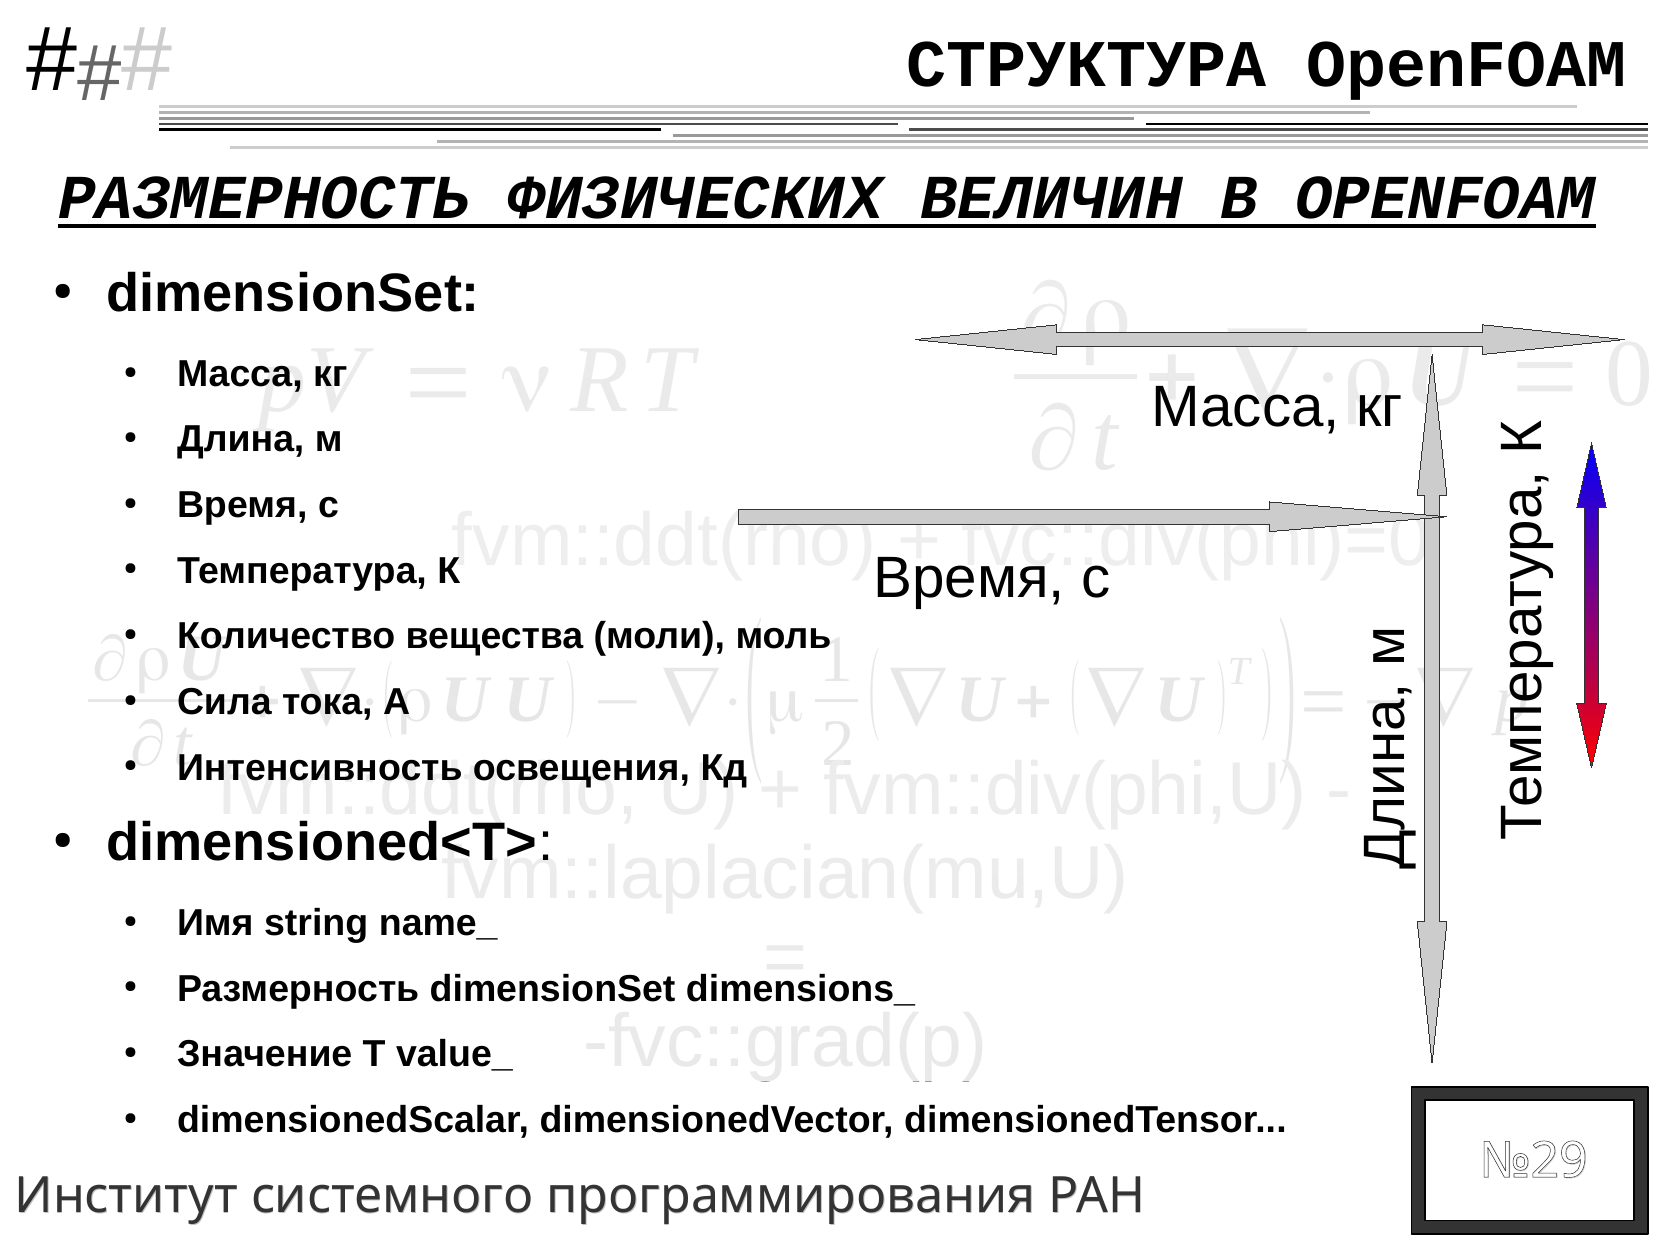

РАЗМЕРНОСТЬ ФИЗИЧЕСКИХ ВЕЛИЧИН В OPENFOAM
# dimensionSet:
Масса, кг
Длина, м
Время, с
Температура, К
Количество вещества (моли), моль
Сила тока, А
Интенсивность освещения, Кд
dimensioned<T>:
Имя string name_
Размерность dimensionSet dimensions_
Значение T value_
dimensionedScalar, dimensionedVector, dimensionedTensor...
Масса, кг
Время, с
Температура, К
Длина, м